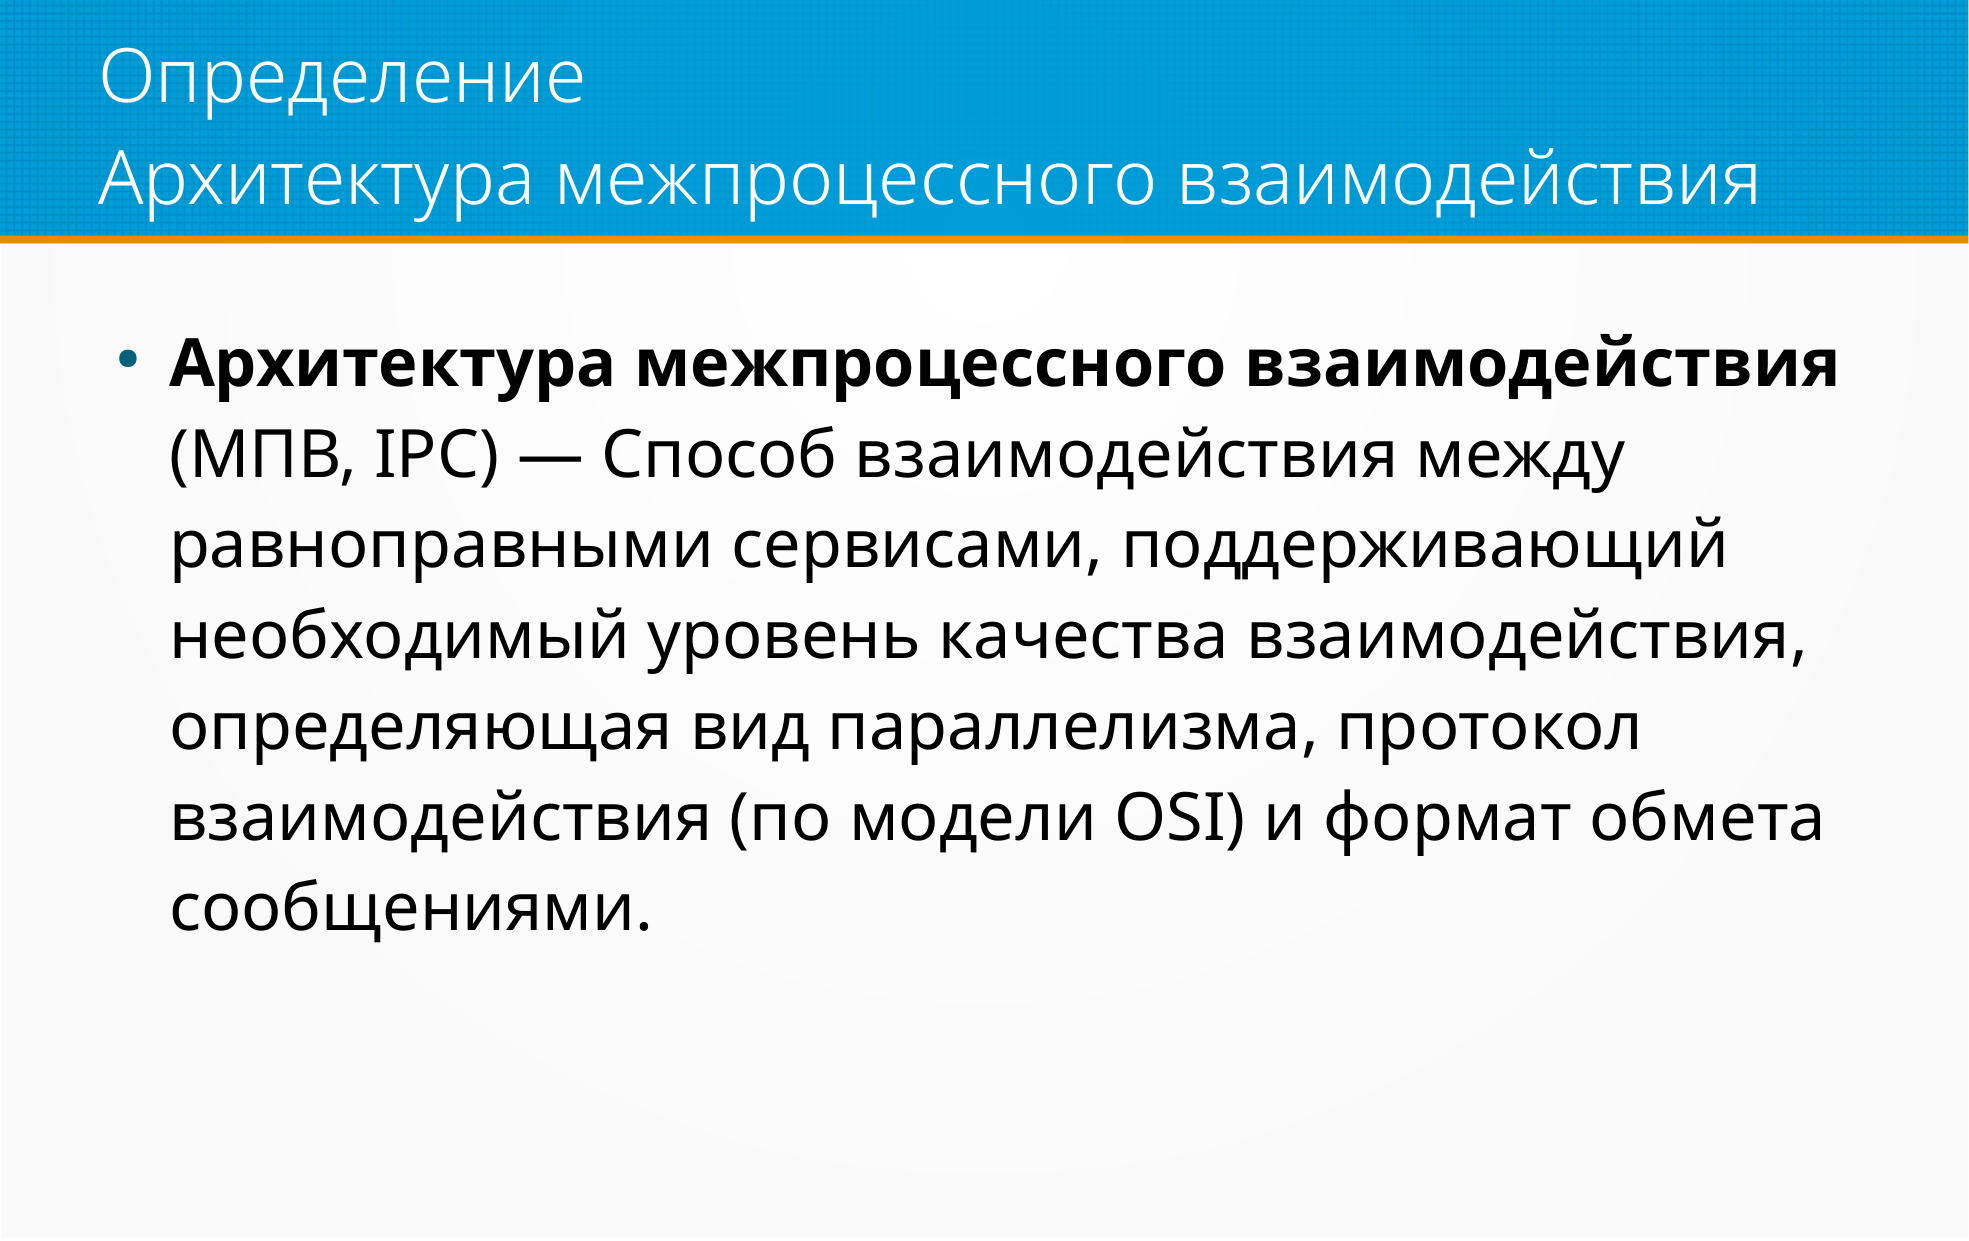

# Определение Архитектура межпроцессного взаимодействия
Архитектура межпроцессного взаимодействия (МПВ, IPC) — Способ взаимодействия между равноправными сервисами, поддерживающий необходимый уровень качества взаимодействия, определяющая вид параллелизма, протокол взаимодействия (по модели OSI) и формат обмета сообщениями.